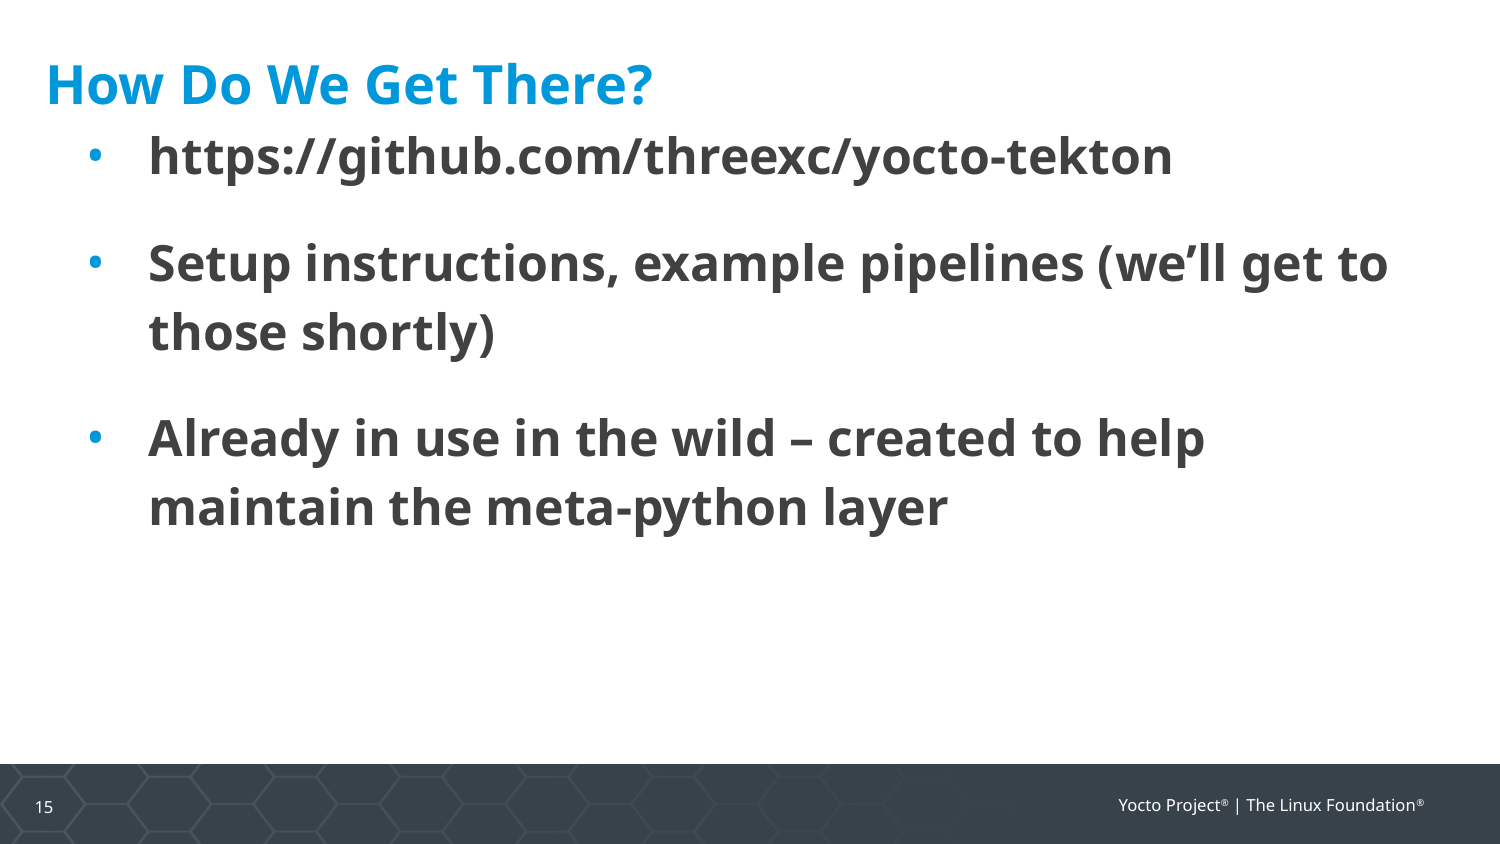

# How Do We Get There?
https://github.com/threexc/yocto-tekton
Setup instructions, example pipelines (we’ll get to those shortly)
Already in use in the wild – created to help maintain the meta-python layer